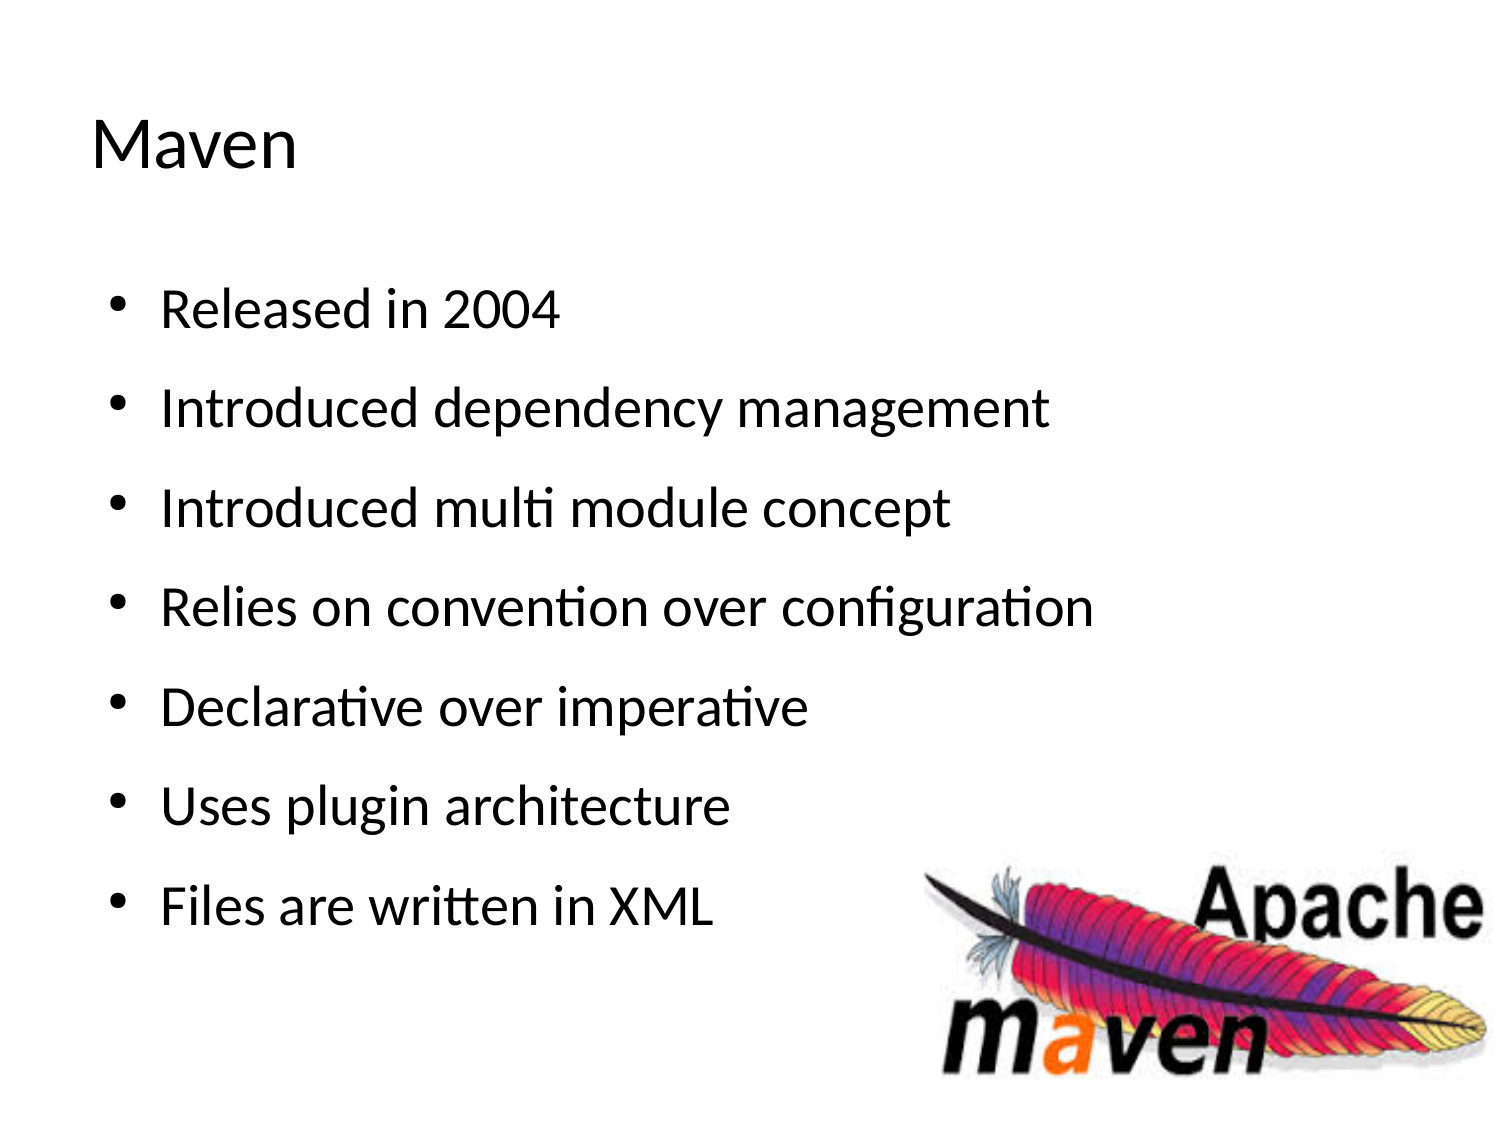

# Maven
Released in 2004
Introduced dependency management
Introduced multi module concept
Relies on convention over configuration
Declarative over imperative
Uses plugin architecture
Files are written in XML